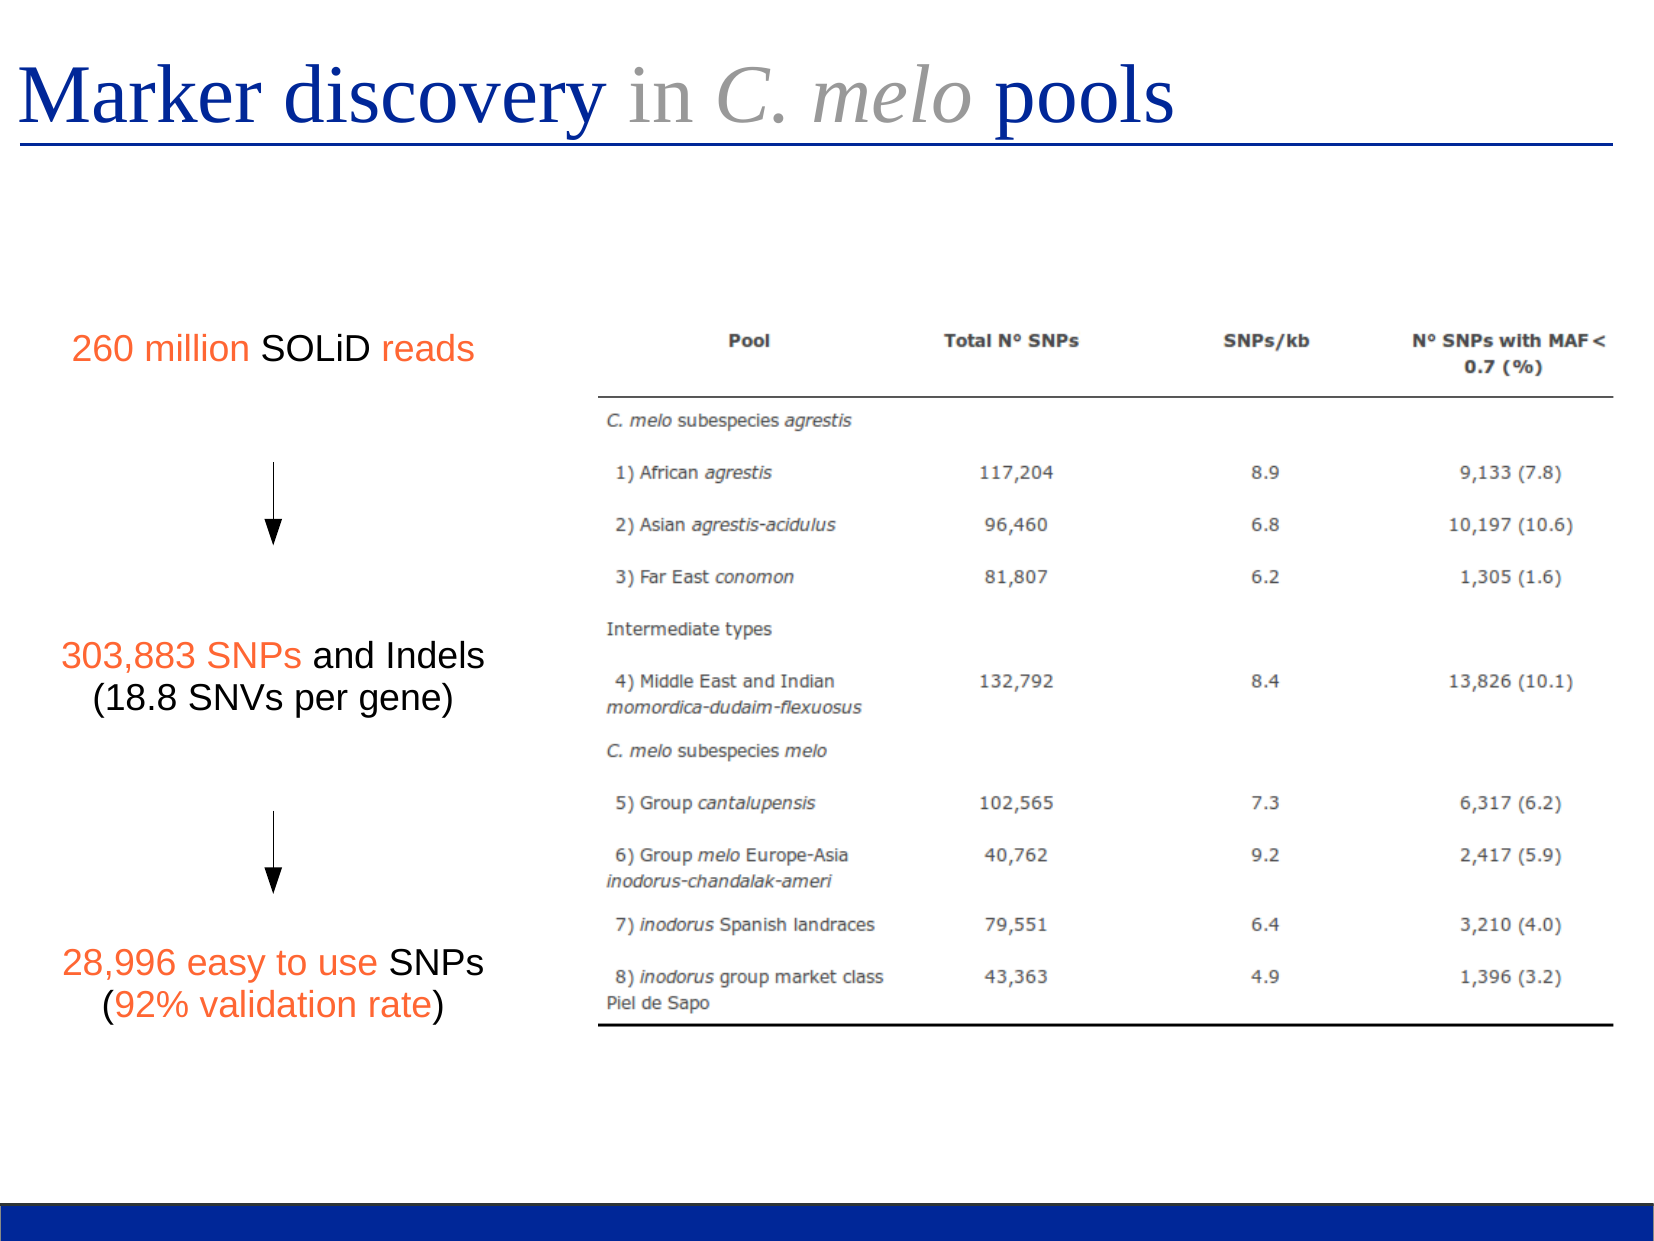

# Marker discovery in C. melo pools
260 million SOLiD reads
303,883 SNPs and Indels
(18.8 SNVs per gene)
28,996 easy to use SNPs
(92% validation rate)